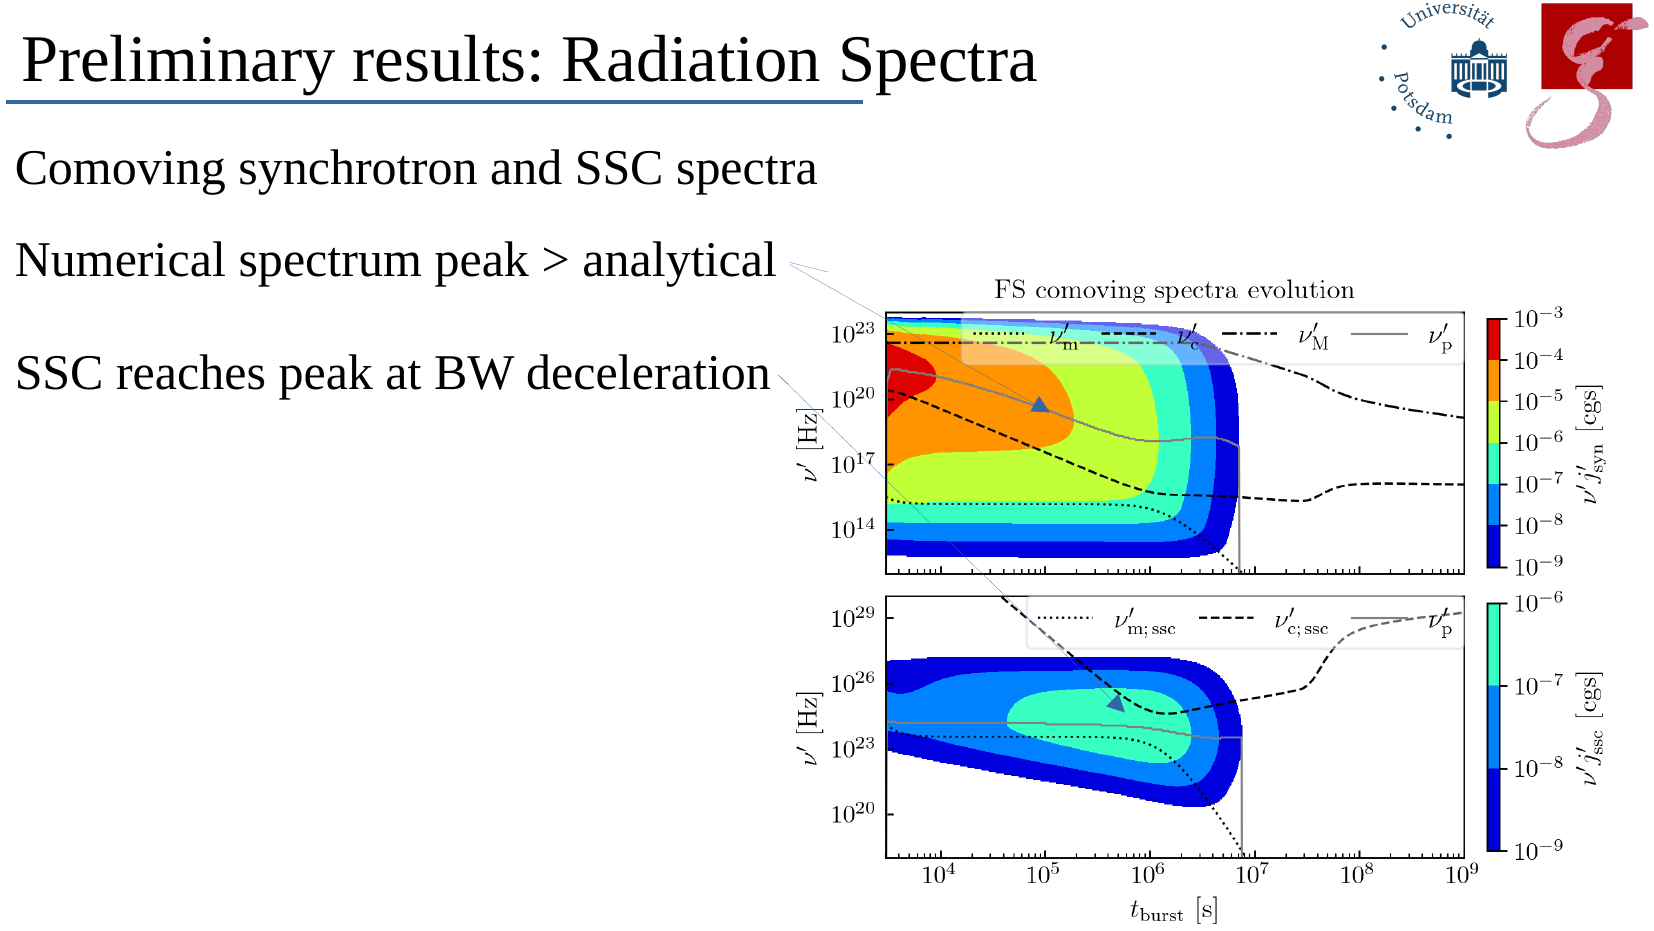

# Preliminary results: Radiation Spectra
Comoving synchrotron and SSC spectra
Numerical spectrum peak > analytical
SSC reaches peak at BW deceleration